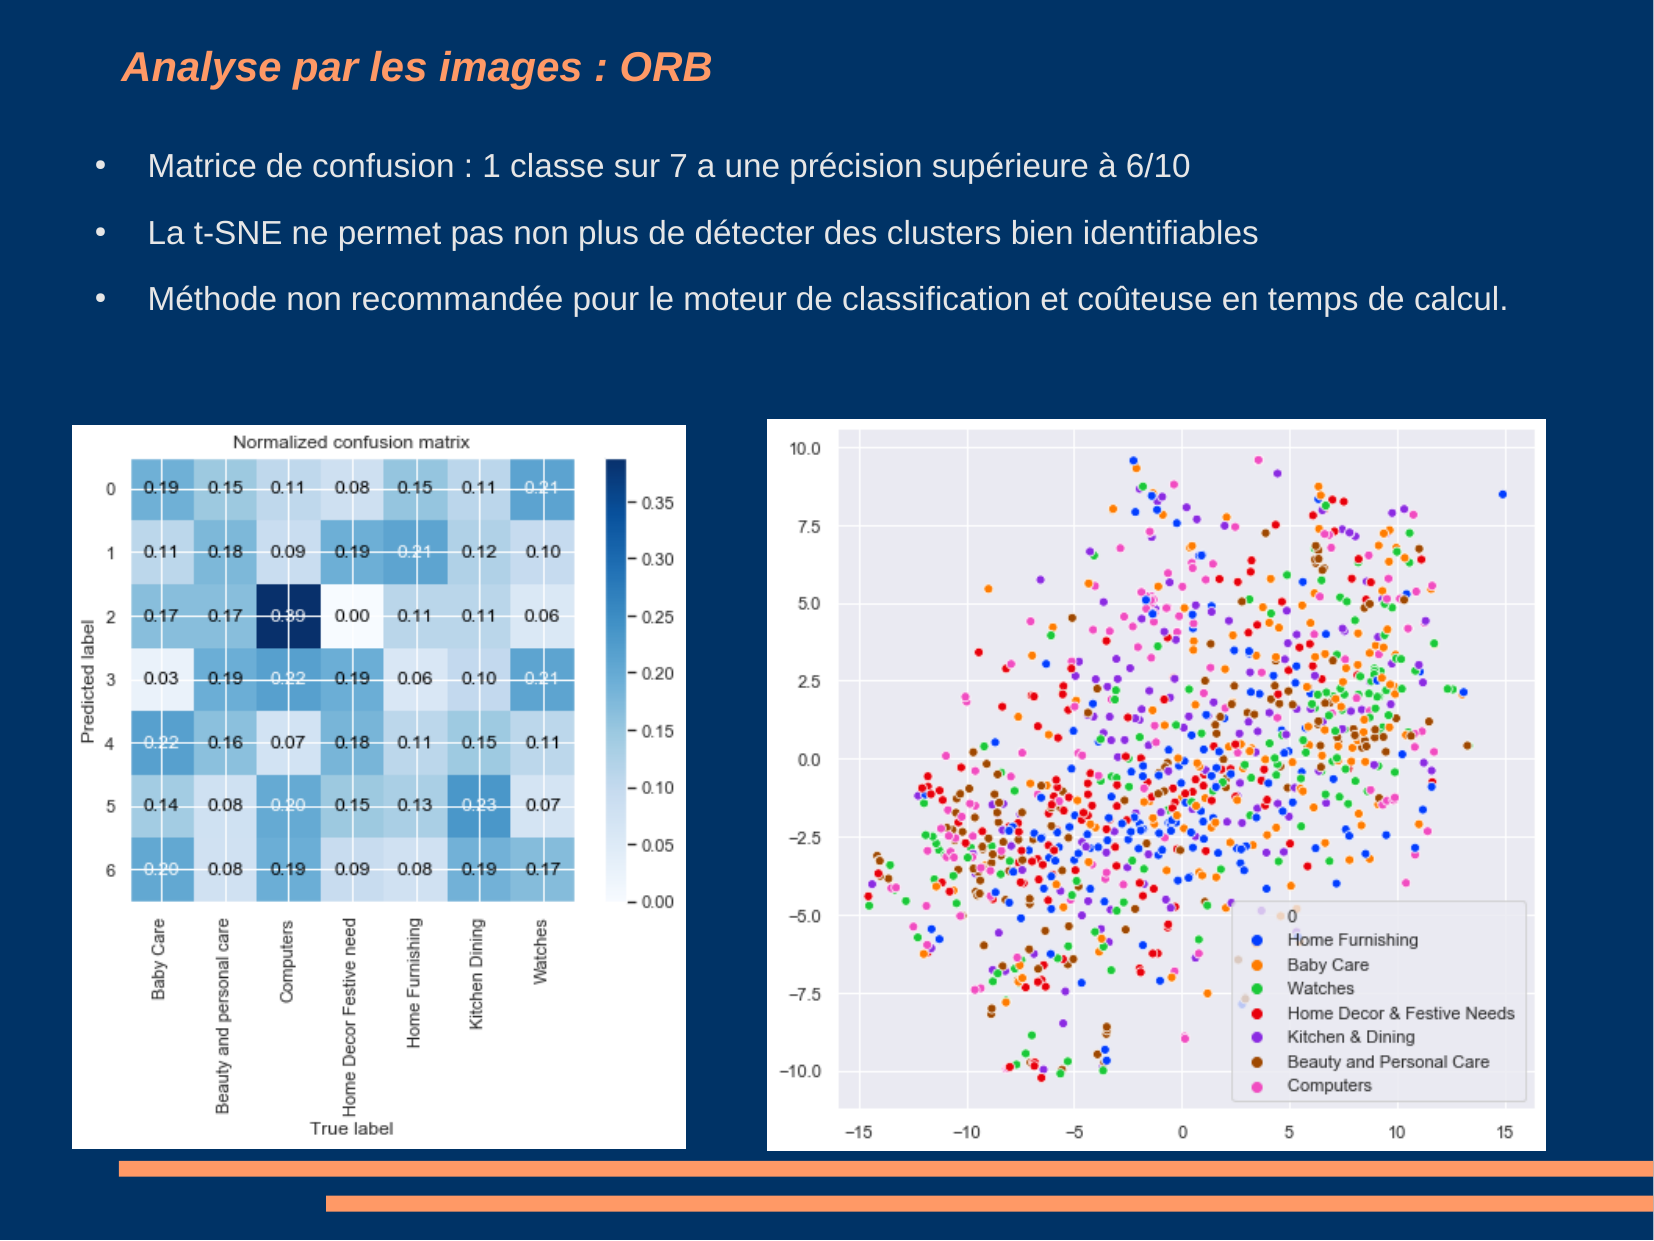

# Analyse par les images : ORB
Matrice de confusion : 1 classe sur 7 a une précision supérieure à 6/10
La t-SNE ne permet pas non plus de détecter des clusters bien identifiables
Méthode non recommandée pour le moteur de classification et coûteuse en temps de calcul.